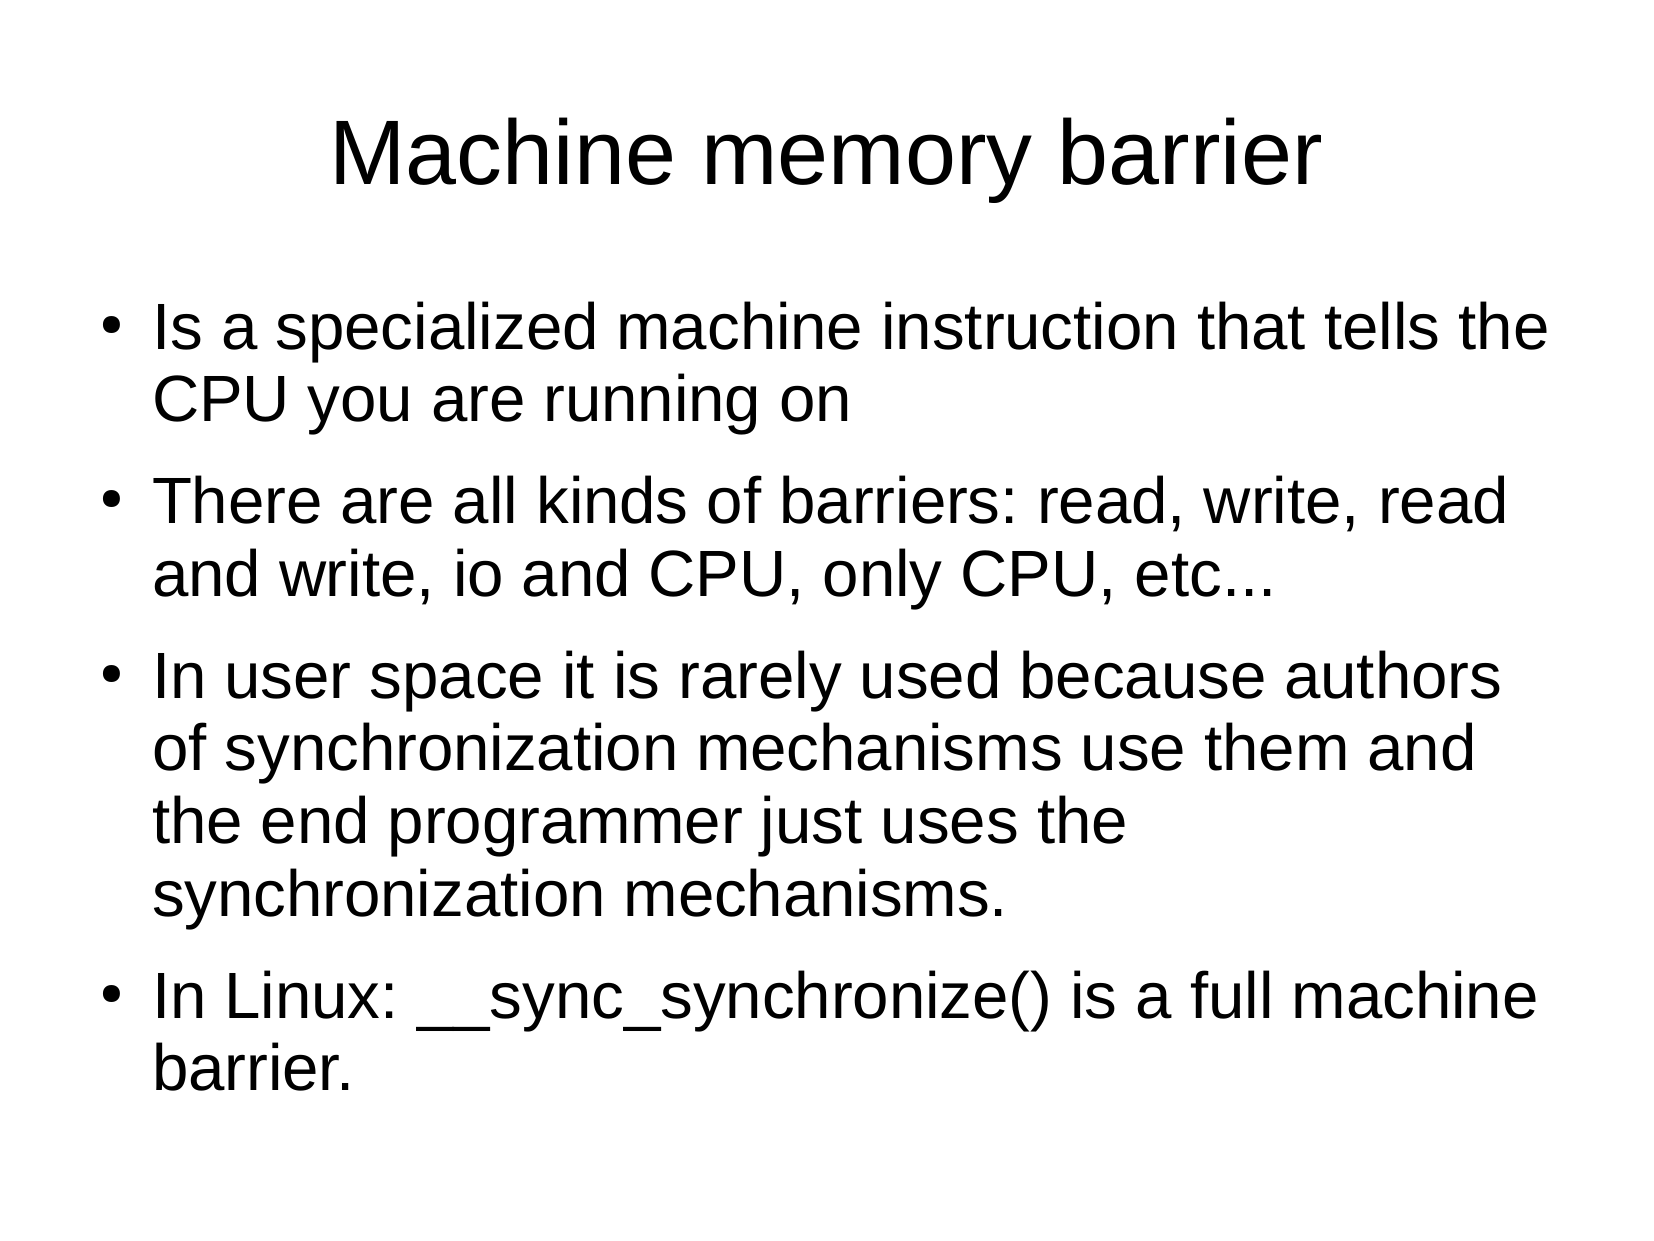

# Machine memory barrier
Is a specialized machine instruction that tells the CPU you are running on
There are all kinds of barriers: read, write, read and write, io and CPU, only CPU, etc...
In user space it is rarely used because authors of synchronization mechanisms use them and the end programmer just uses the synchronization mechanisms.
In Linux: __sync_synchronize() is a full machine barrier.